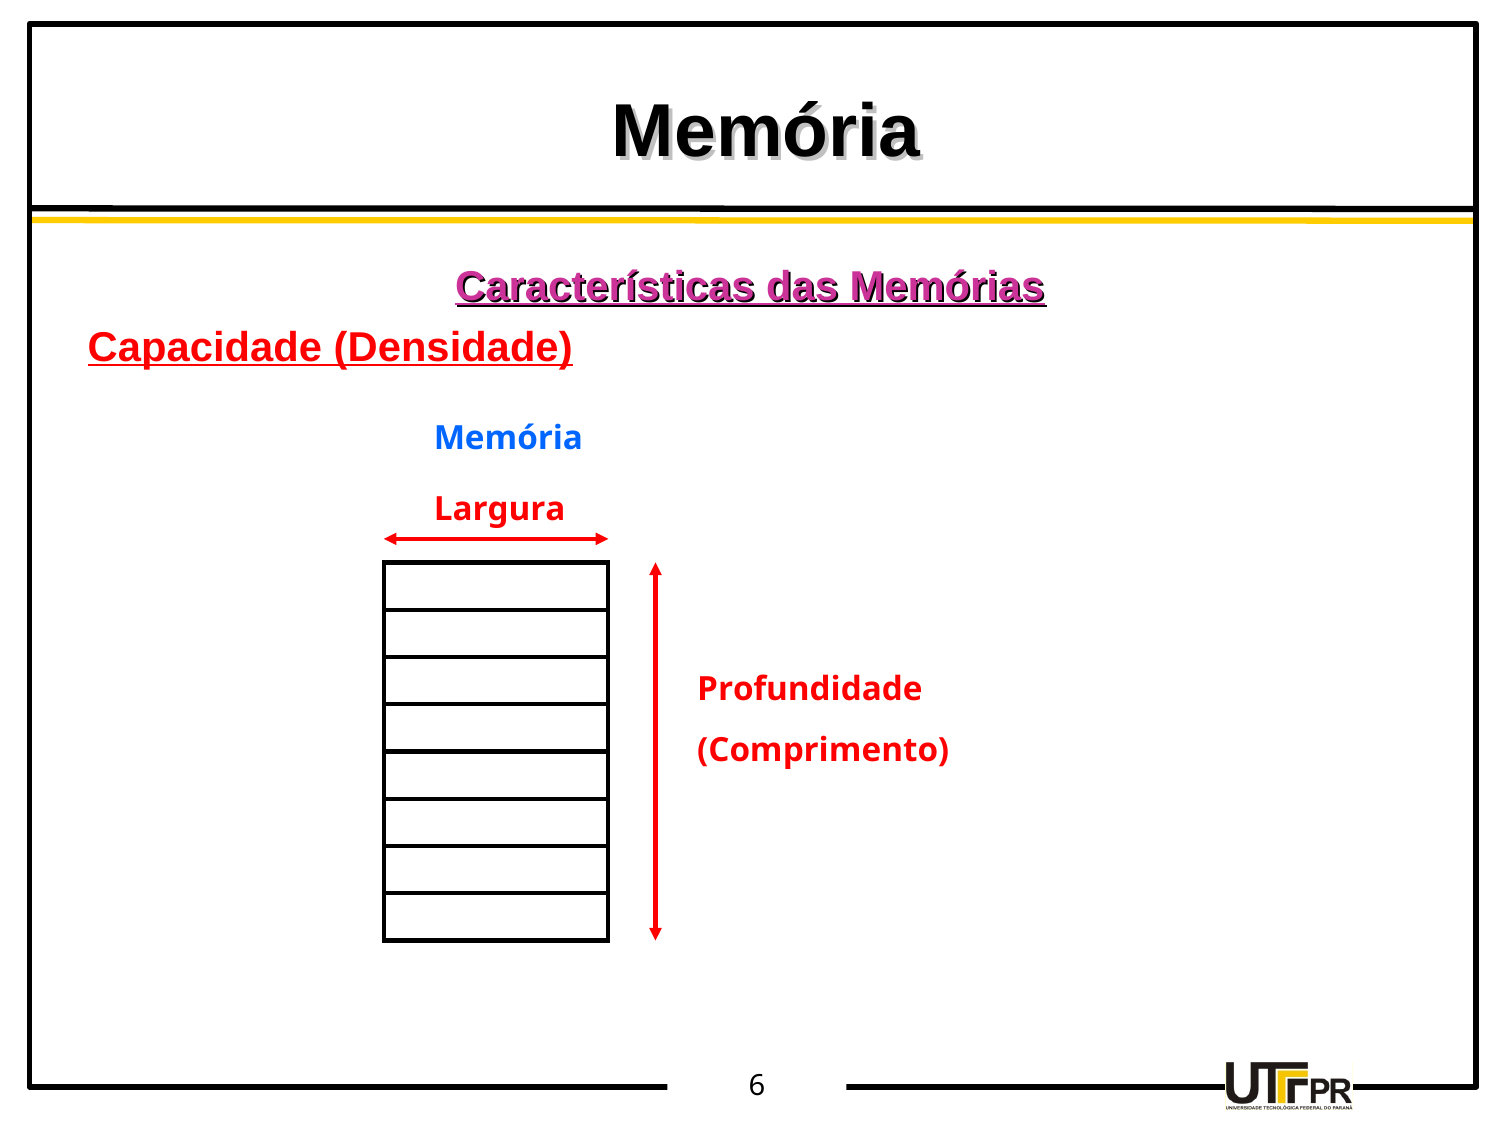

Memória
# Características das Memórias
Capacidade (Densidade)
Memória
Largura
Profundidade
(Comprimento)